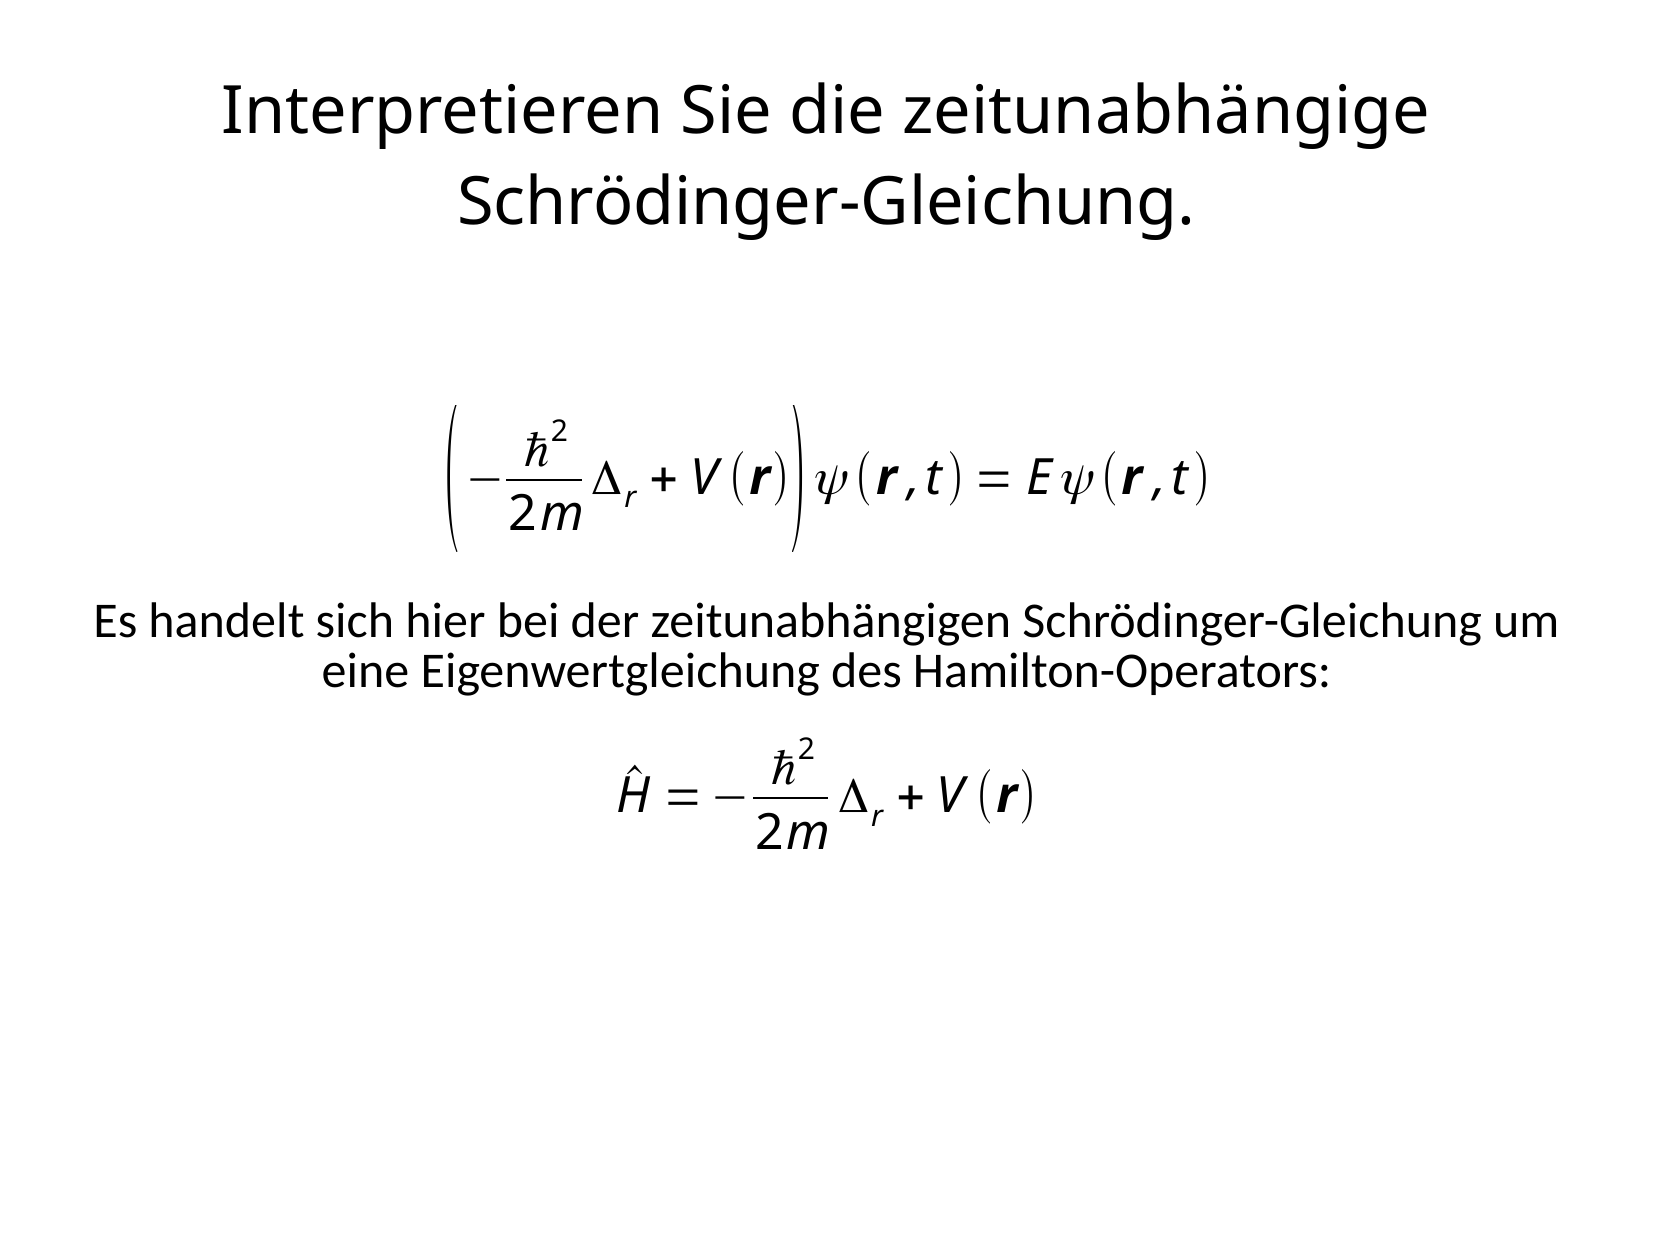

# Interpretieren Sie die zeitunabhängige Schrödinger-Gleichung.
Es handelt sich hier bei der zeitunabhängigen Schrödinger-Gleichung um eine Eigenwertgleichung des Hamilton-Operators: